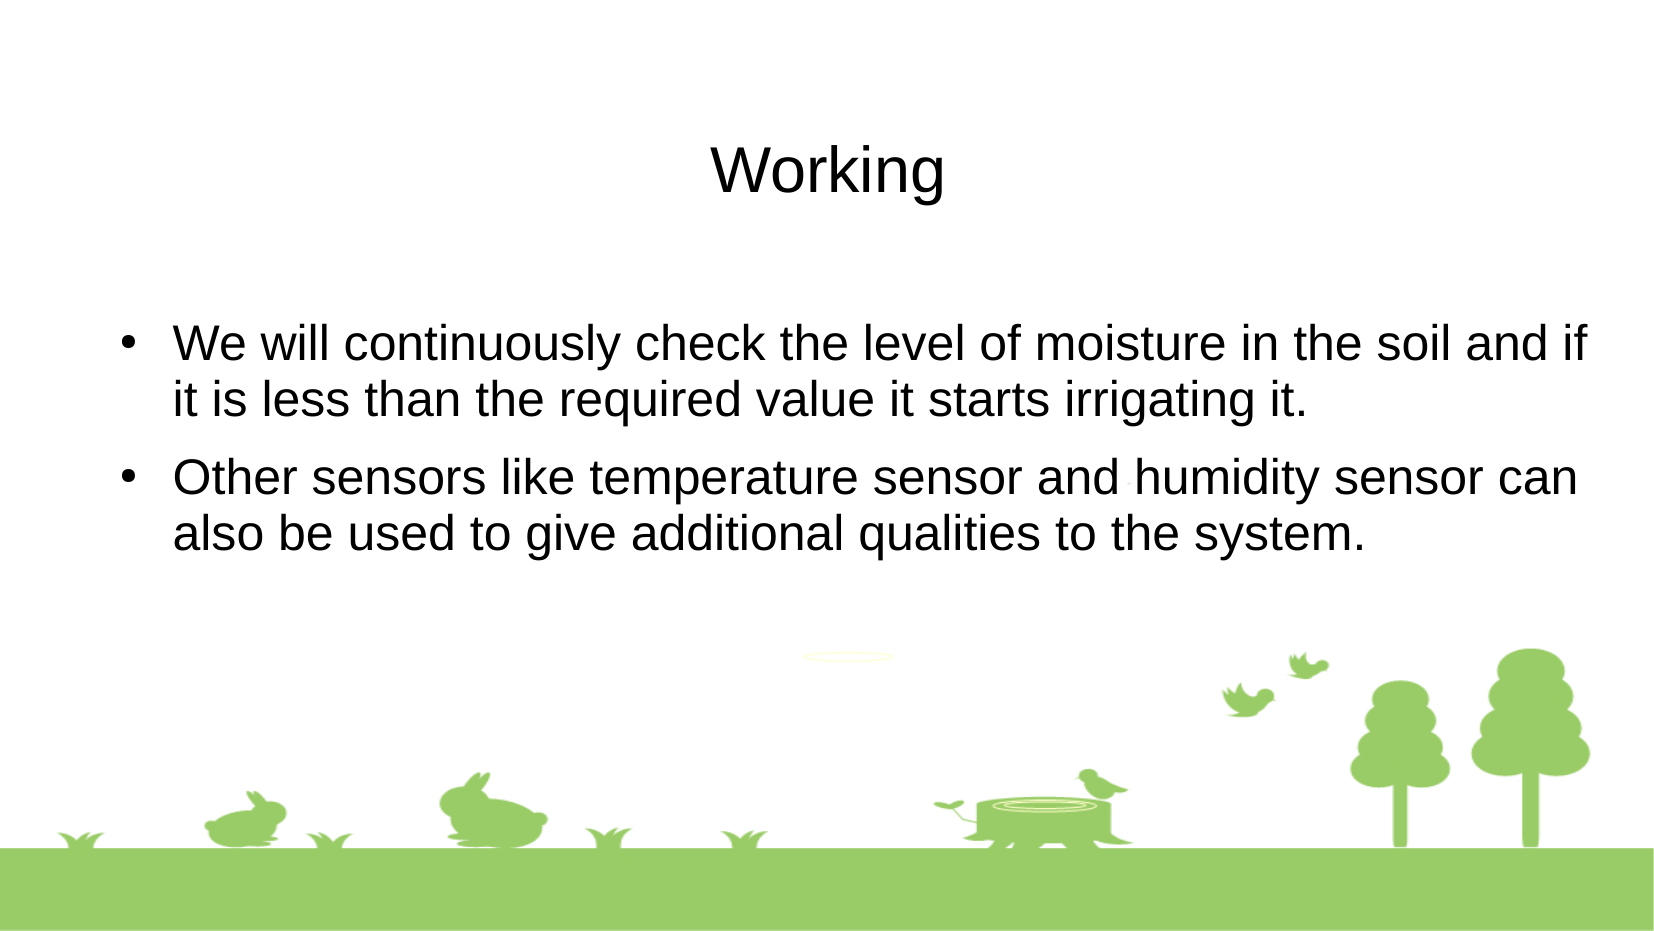

# Working
We will continuously check the level of moisture in the soil and if it is less than the required value it starts irrigating it.
Other sensors like temperature sensor and humidity sensor can also be used to give additional qualities to the system.